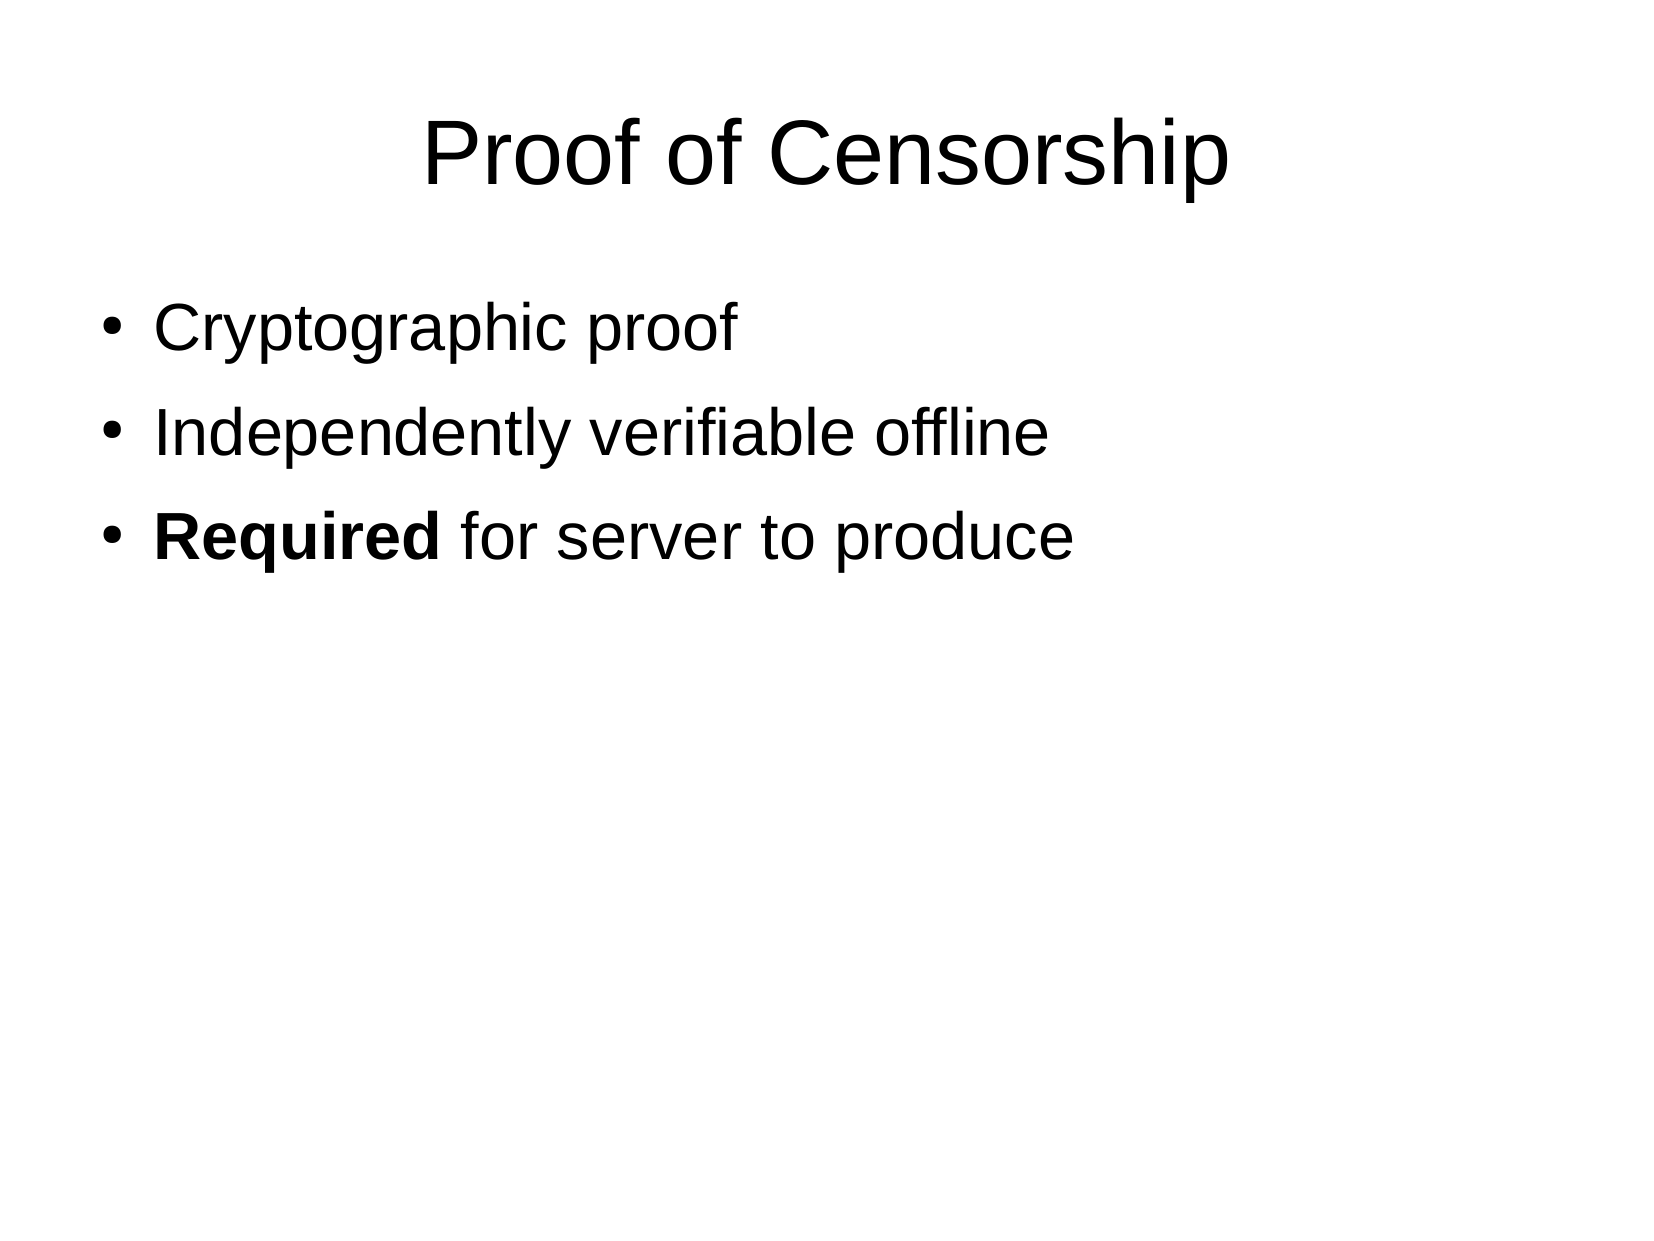

# Proof of Censorship
Cryptographic proof
Independently verifiable offline
Required for server to produce